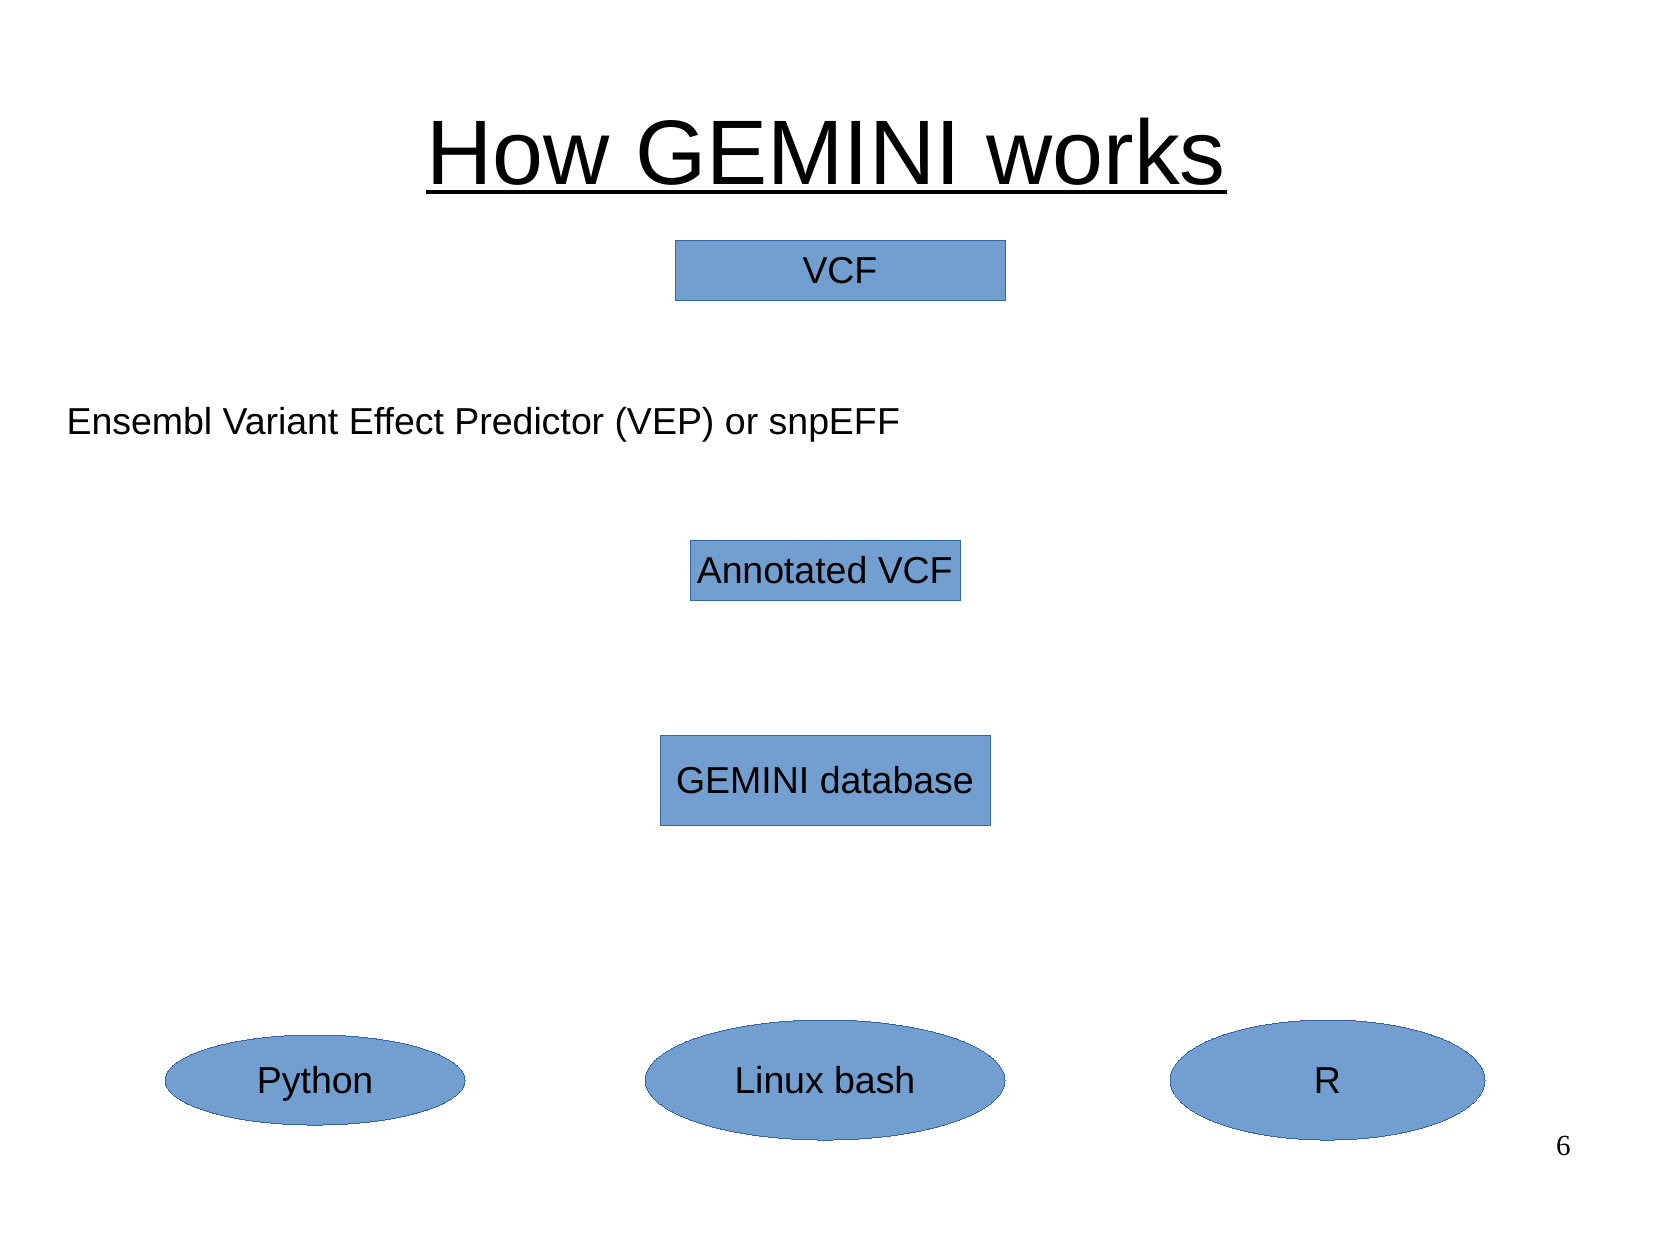

# How GEMINI works
VCF
Ensembl Variant Effect Predictor (VEP) or snpEFF
Annotated VCF
GEMINI database
Linux bash
R
Python
6